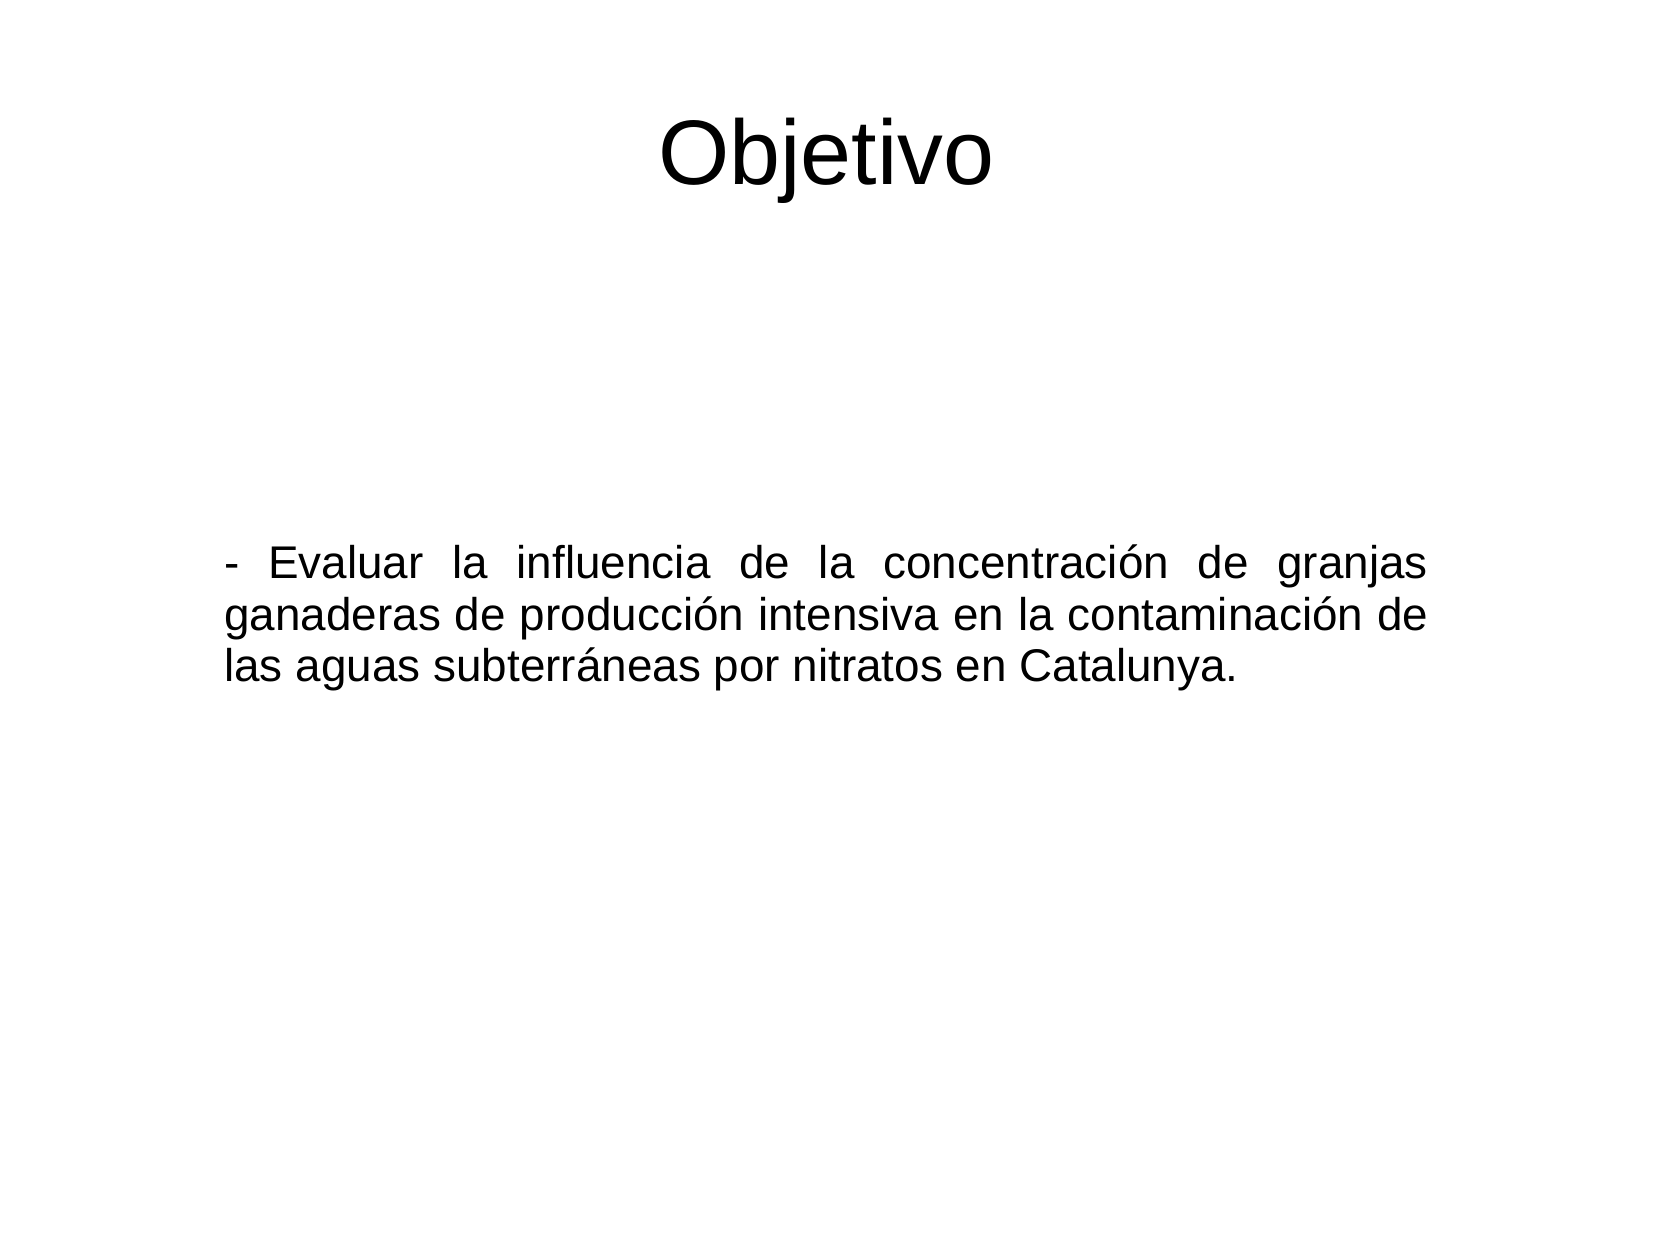

# Objetivo
- Evaluar la influencia de la concentración de granjas ganaderas de producción intensiva en la contaminación de las aguas subterráneas por nitratos en Catalunya.